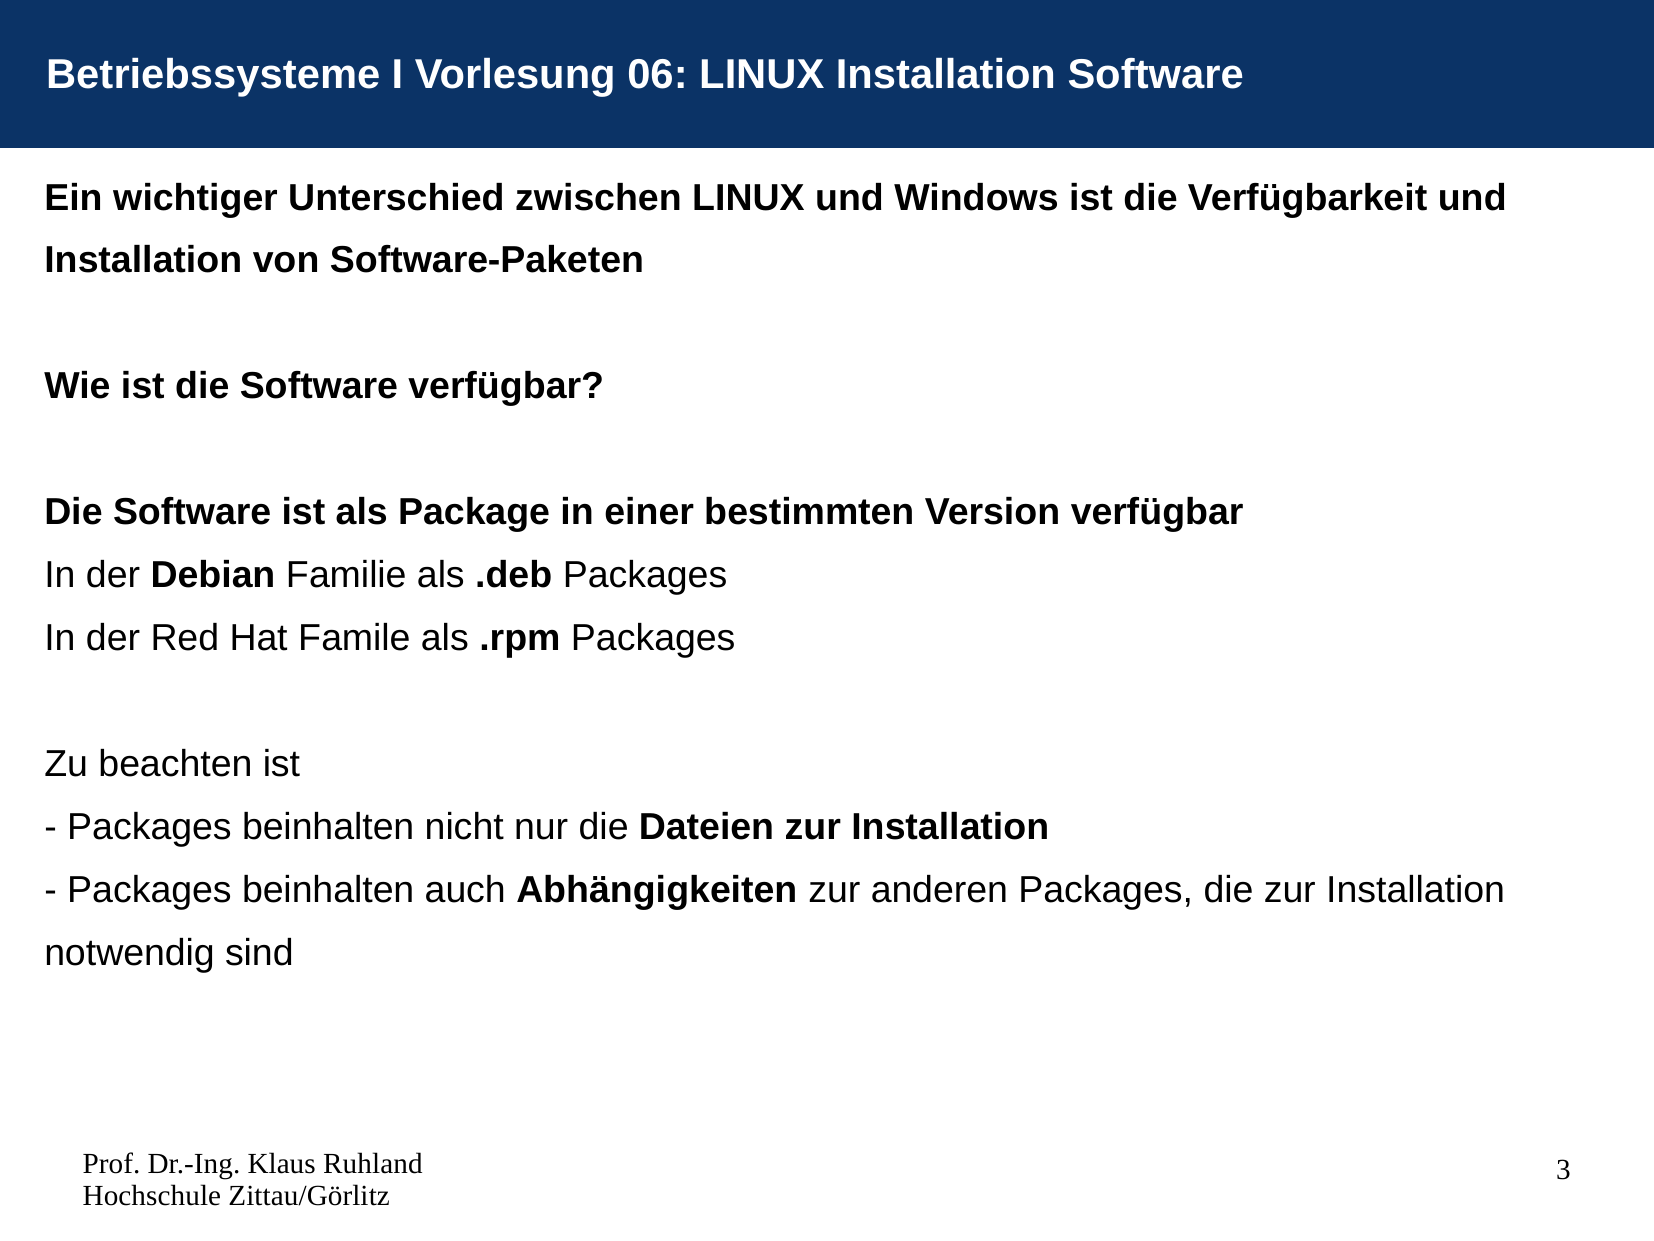

Ein wichtiger Unterschied zwischen LINUX und Windows ist die Verfügbarkeit und Installation von Software-Paketen
Wie ist die Software verfügbar?
Die Software ist als Package in einer bestimmten Version verfügbar
In der Debian Familie als .deb Packages
In der Red Hat Famile als .rpm Packages
Zu beachten ist
- Packages beinhalten nicht nur die Dateien zur Installation
- Packages beinhalten auch Abhängigkeiten zur anderen Packages, die zur Installation notwendig sind
3